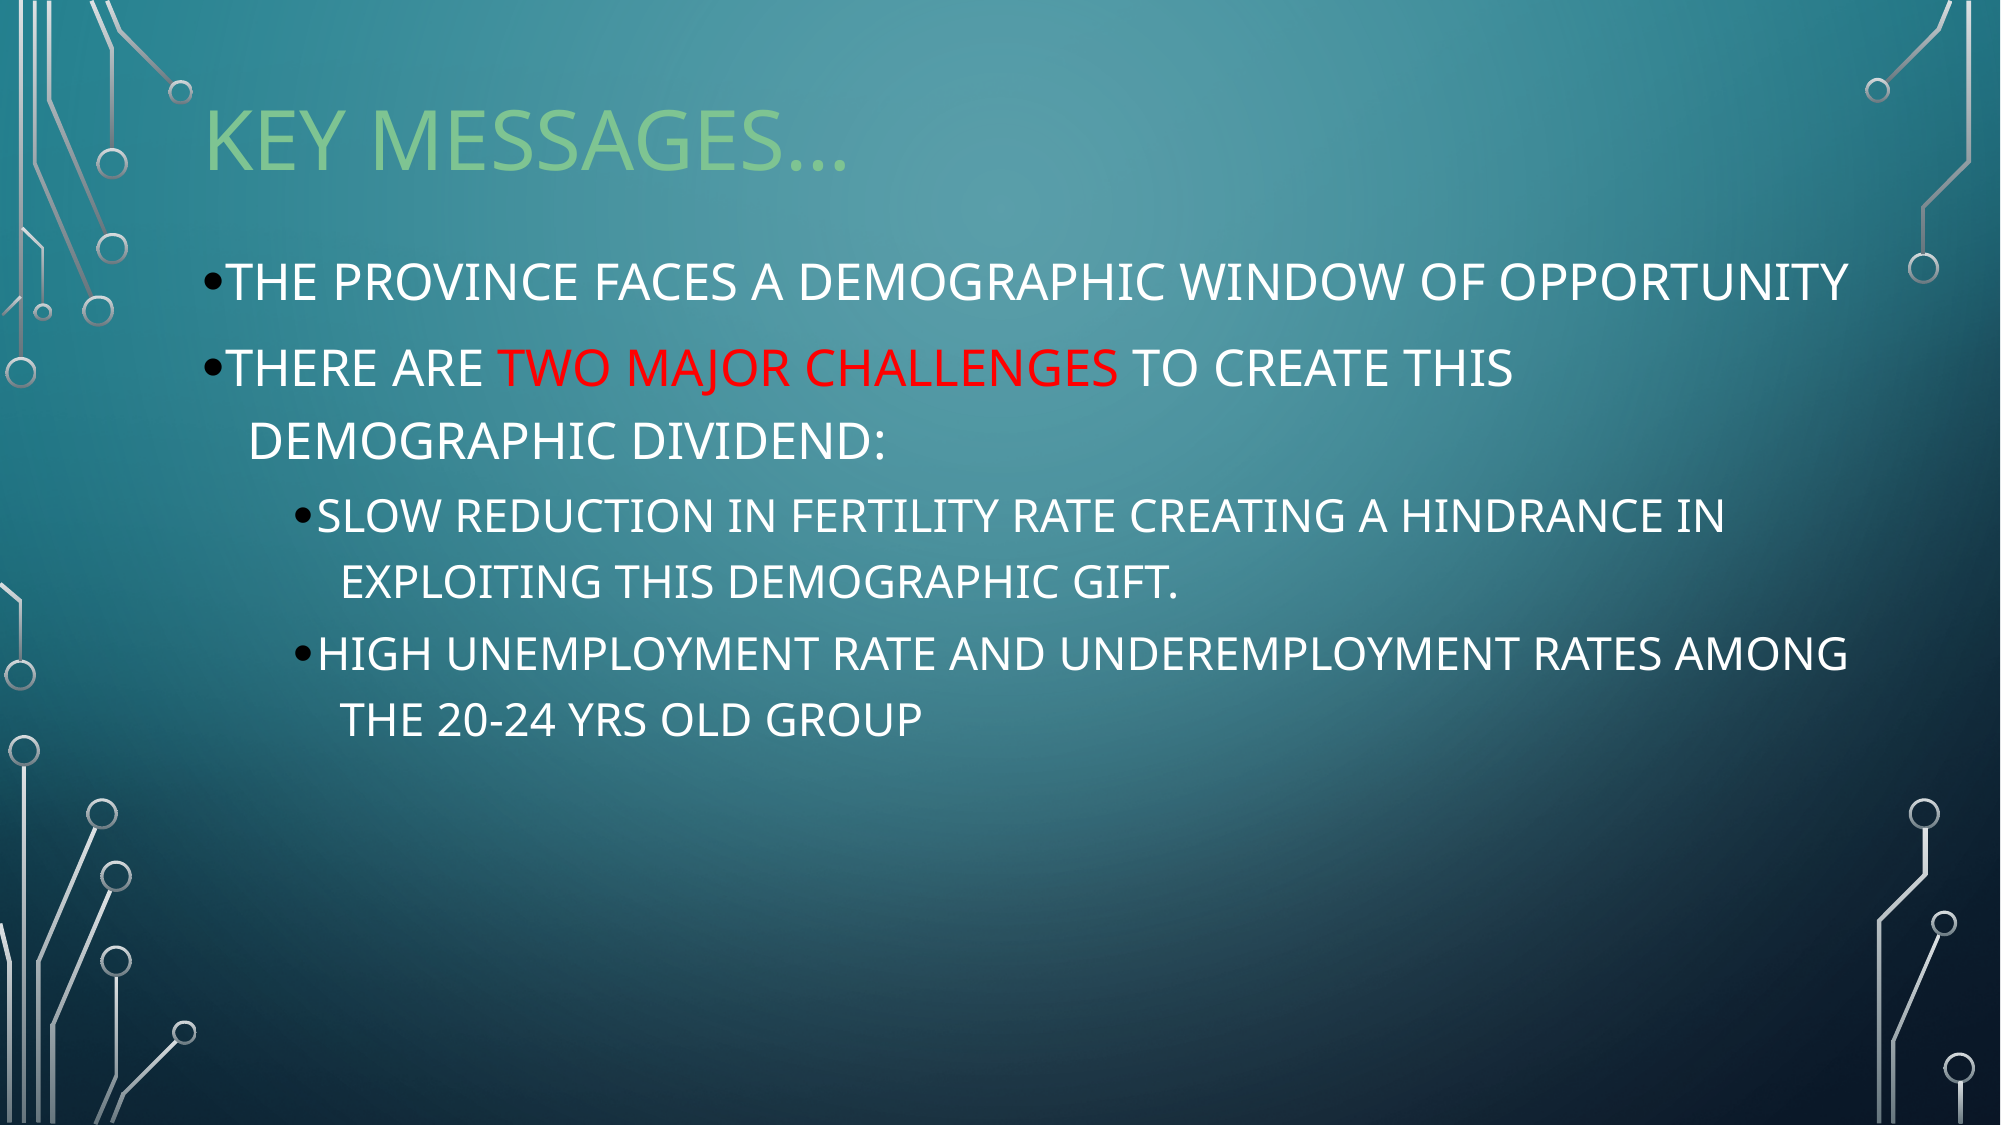

# KEY MESSAGES…
THE PROVINCE FACES A DEMOGRAPHIC WINDOW OF OPPORTUNITY
THERE ARE TWO MAJOR CHALLENGES TO CREATE THIS DEMOGRAPHIC DIVIDEND:
SLOW REDUCTION IN FERTILITY RATE CREATING A HINDRANCE IN EXPLOITING THIS DEMOGRAPHIC GIFT.
HIGH UNEMPLOYMENT RATE AND UNDEREMPLOYMENT RATES AMONG THE 20-24 YRS OLD GROUP